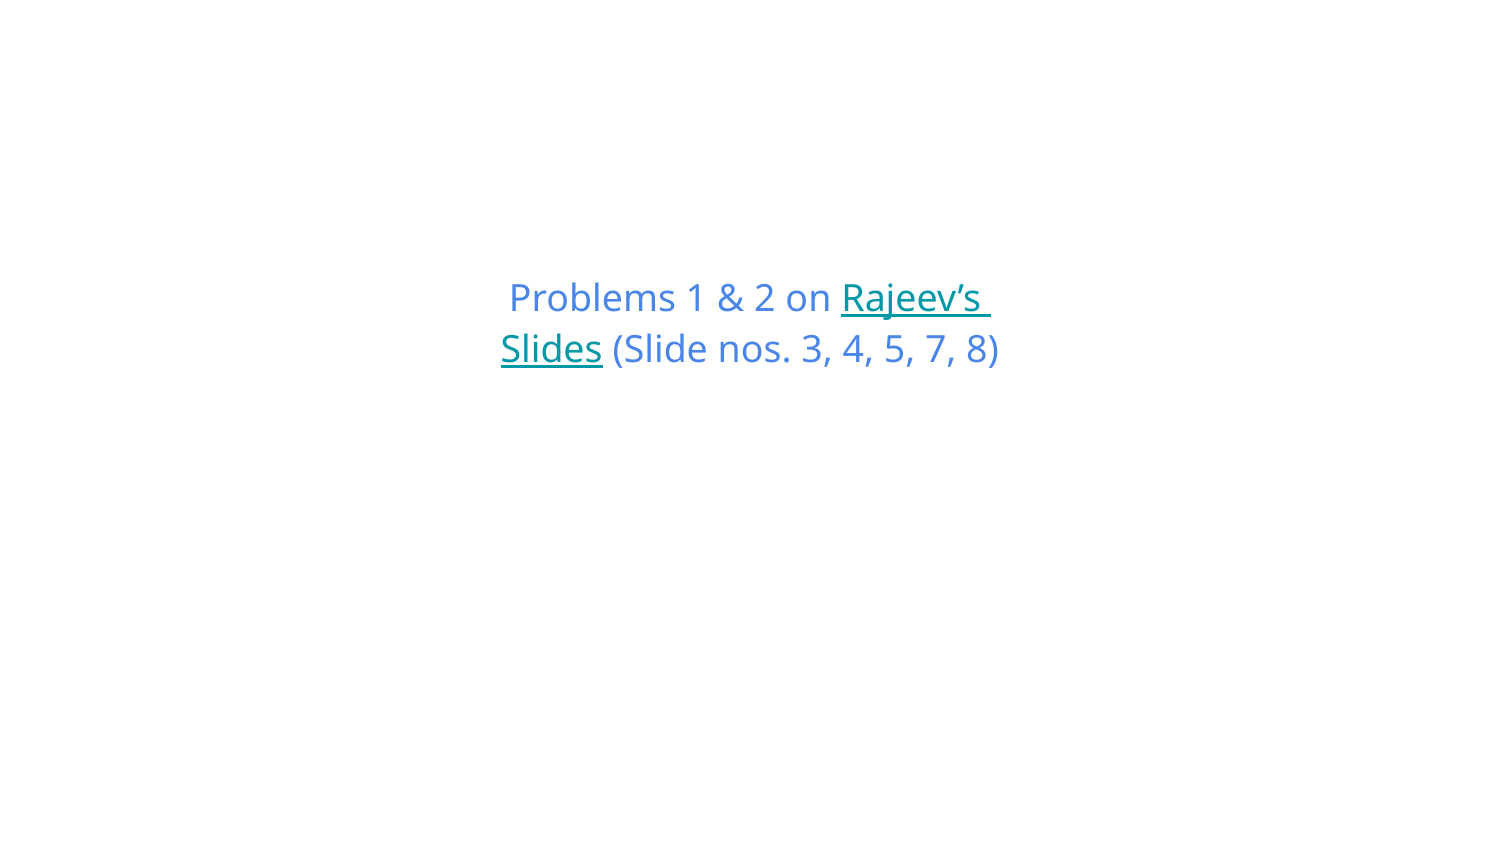

Problems 1 & 2 on Rajeev’s
Slides (Slide nos. 3, 4, 5, 7, 8)